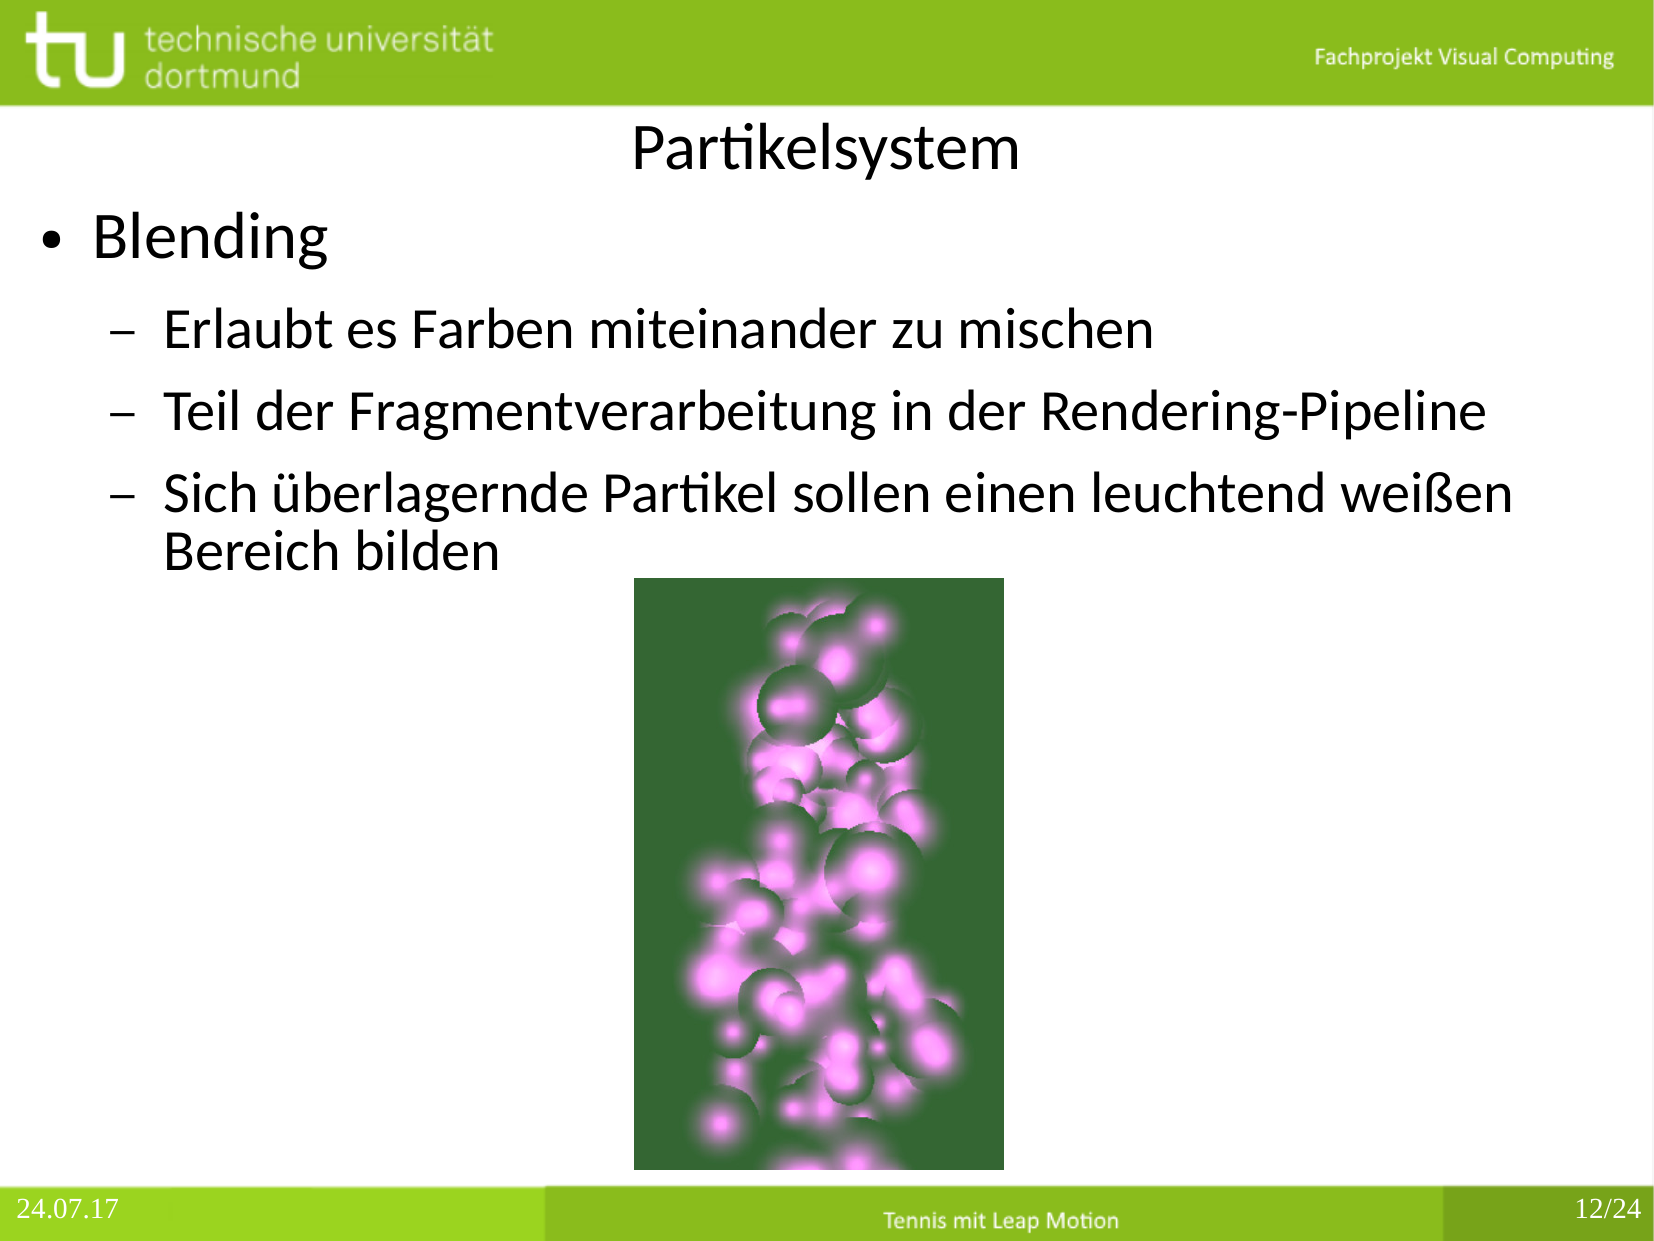

# Partikelsystem
Blending
Erlaubt es Farben miteinander zu mischen
Teil der Fragmentverarbeitung in der Rendering-Pipeline
Sich überlagernde Partikel sollen einen leuchtend weißen Bereich bilden
24.07.17
12